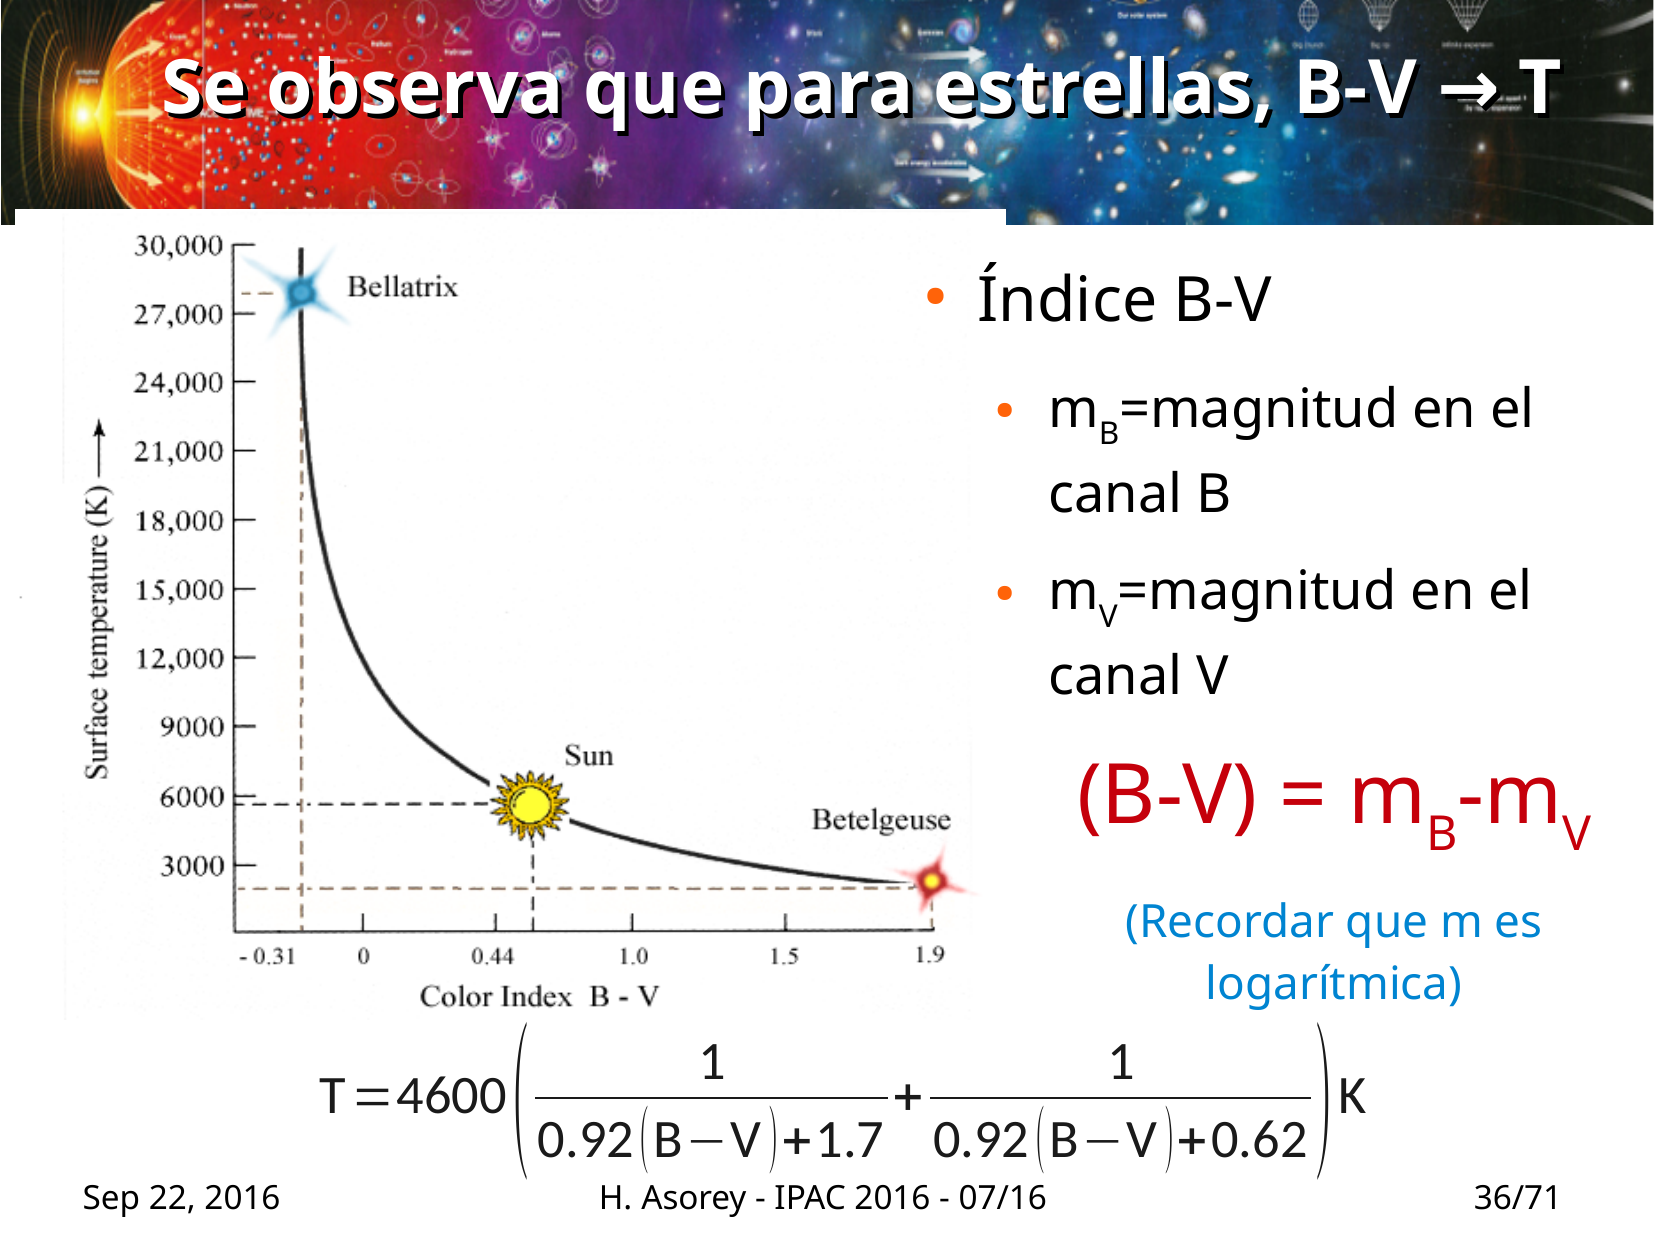

# Se observa que para estrellas, B-V → T
Índice B-V
mB=magnitud en el canal B
mV=magnitud en el canal V
(B-V) = mB-mV
(Recordar que m es logarítmica)
Sep 22, 2016
H. Asorey - IPAC 2016 - 07/16
36